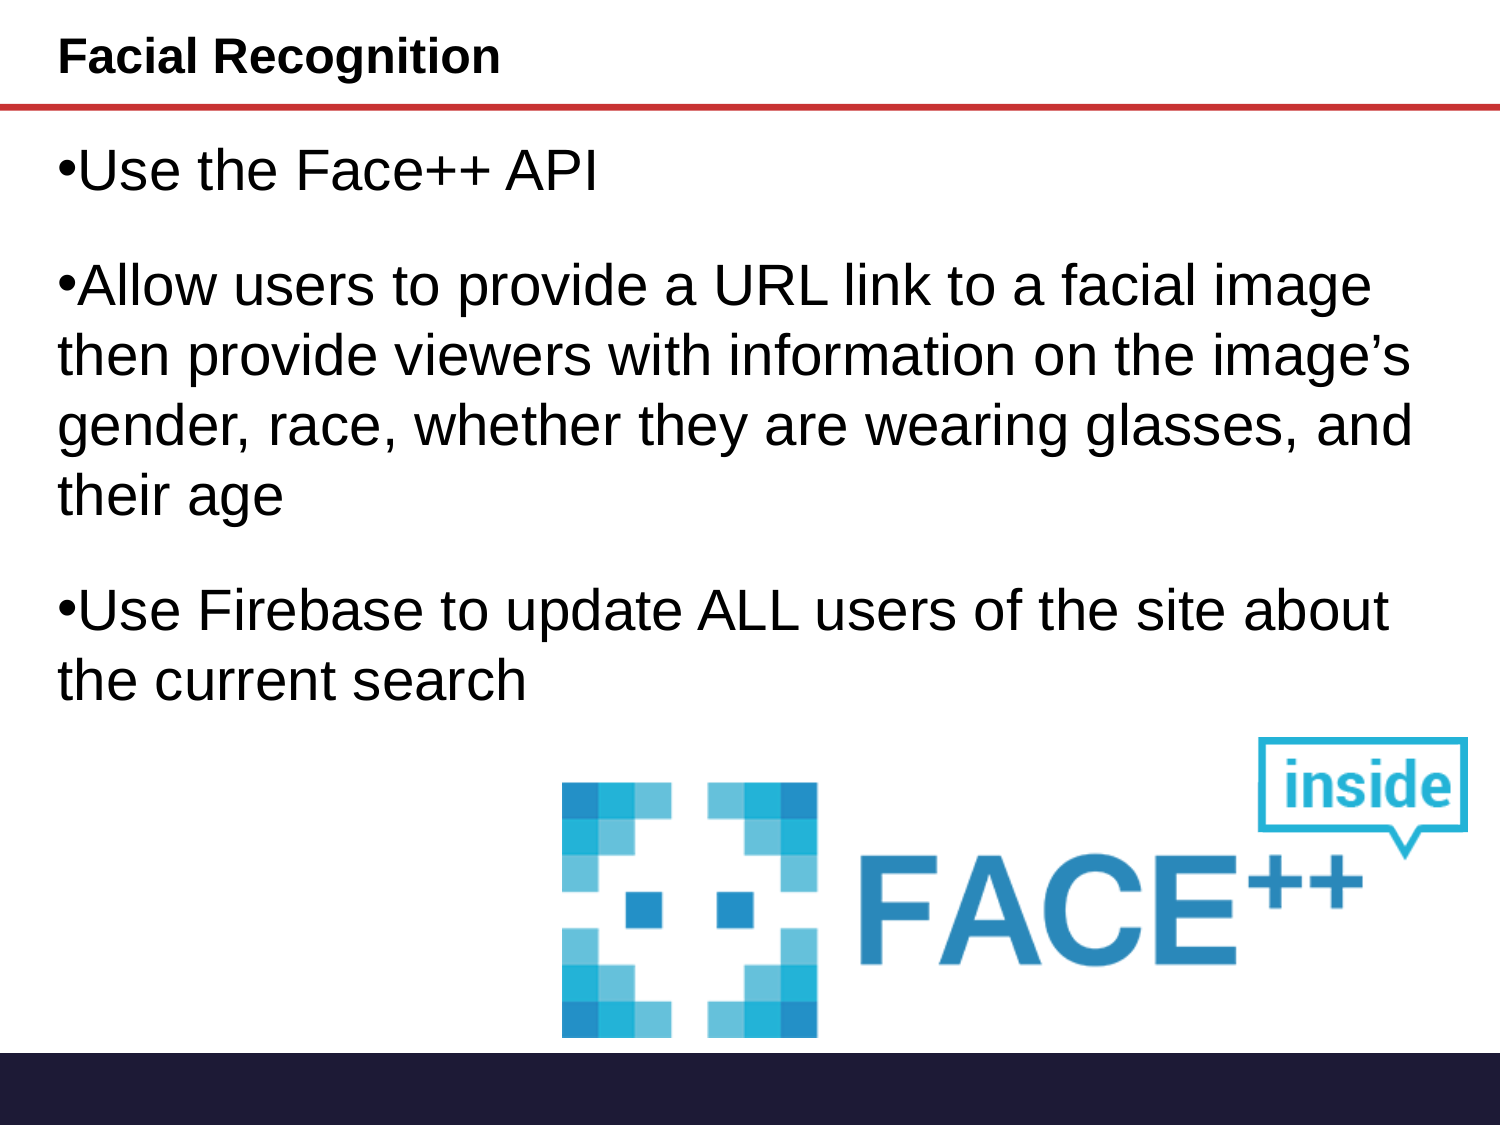

Facial Recognition
Use the Face++ API
Allow users to provide a URL link to a facial image then provide viewers with information on the image’s gender, race, whether they are wearing glasses, and their age
Use Firebase to update ALL users of the site about the current search